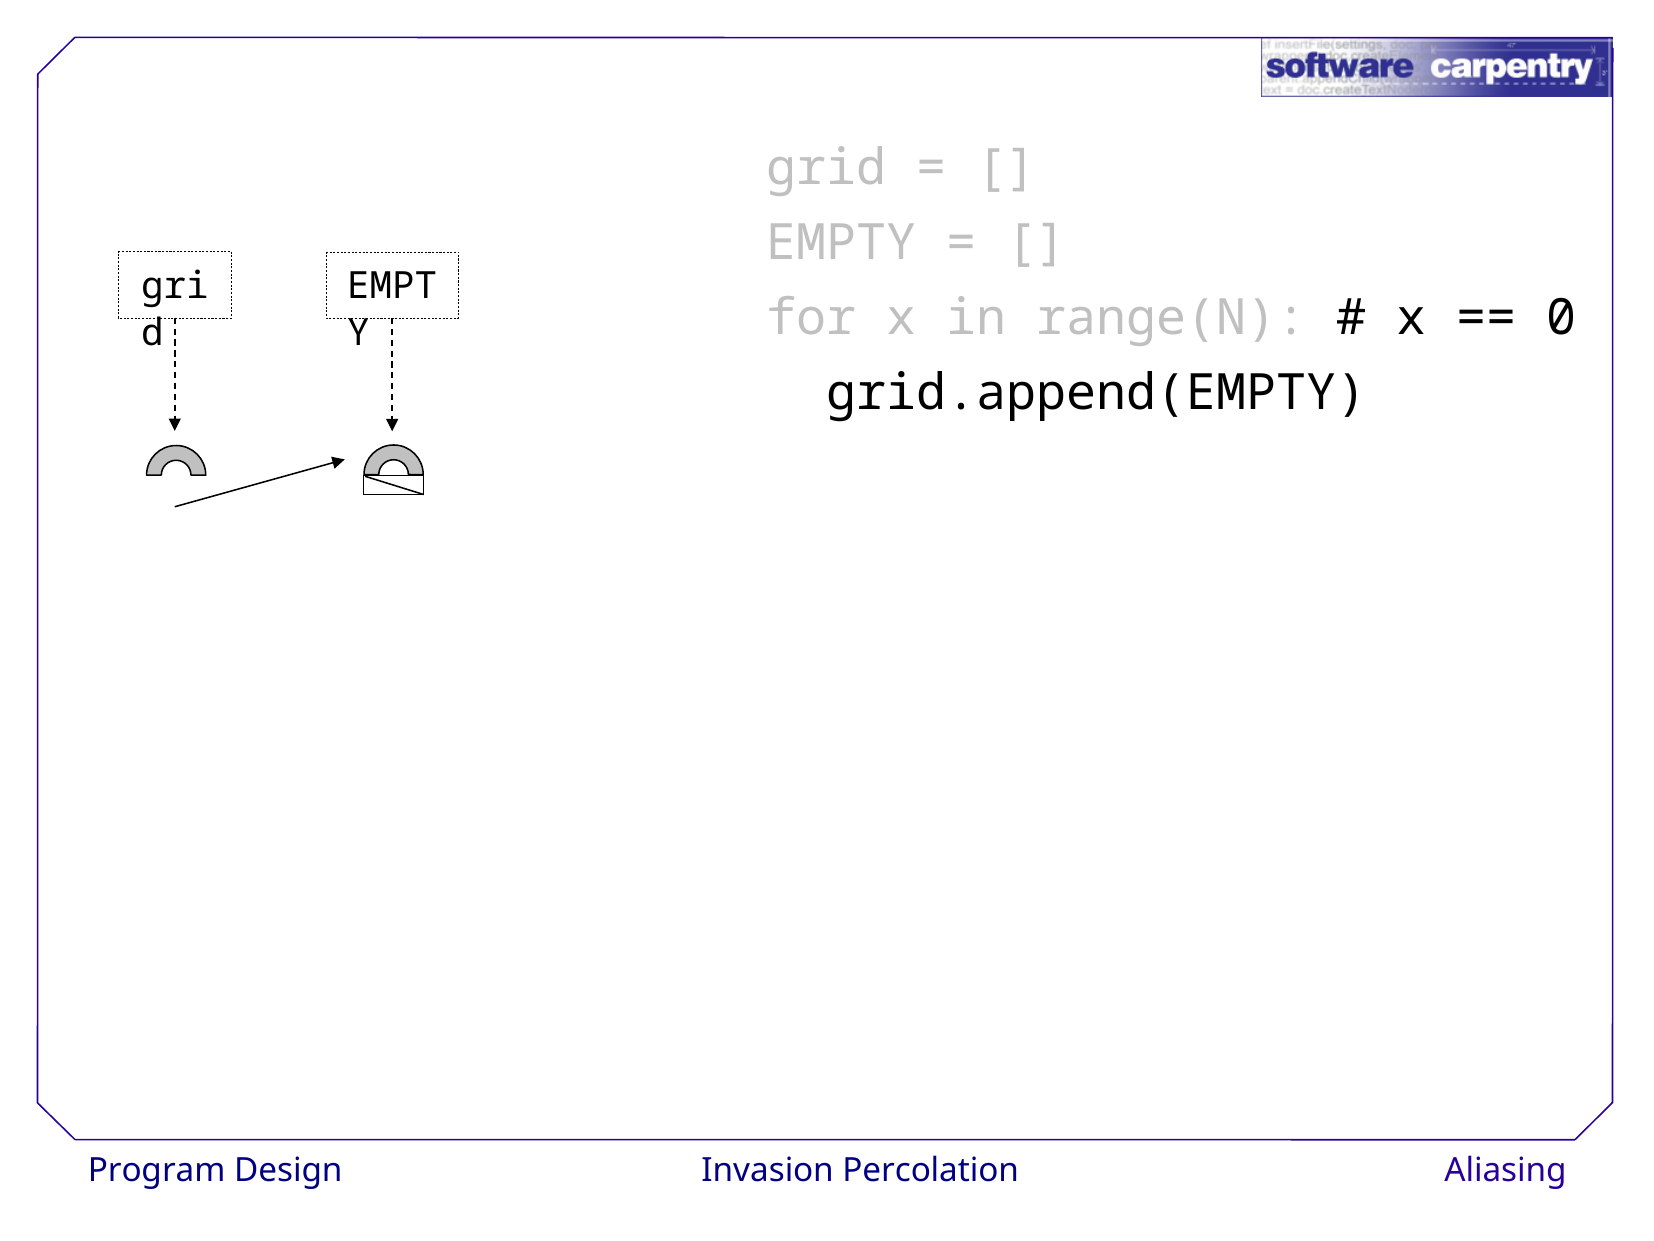

grid = []
EMPTY = []
for x in range(N): # x == 0
 grid.append(EMPTY)
grid
EMPTY
| |
| --- |